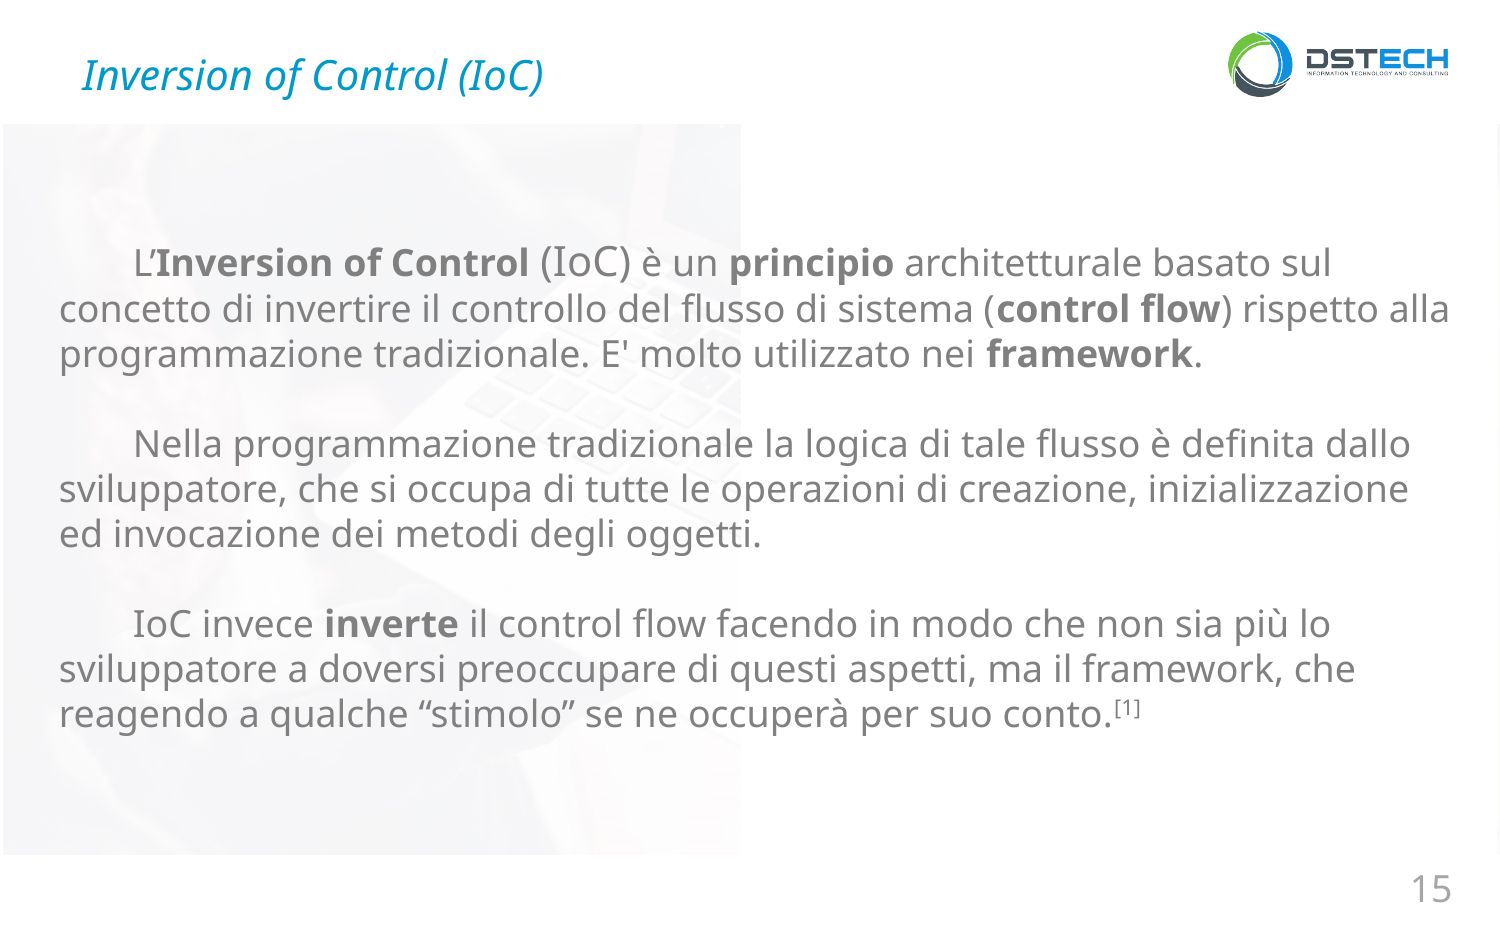

Inversion of Control (IoC)
	L’Inversion of Control (IoC) è un principio architetturale basato sul concetto di invertire il controllo del flusso di sistema (control flow) rispetto alla programmazione tradizionale. E' molto utilizzato nei framework.
	Nella programmazione tradizionale la logica di tale flusso è definita dallo sviluppatore, che si occupa di tutte le operazioni di creazione, inizializzazione ed invocazione dei metodi degli oggetti.
	IoC invece inverte il control flow facendo in modo che non sia più lo sviluppatore a doversi preoccupare di questi aspetti, ma il framework, che reagendo a qualche “stimolo” se ne occuperà per suo conto.[1]
15